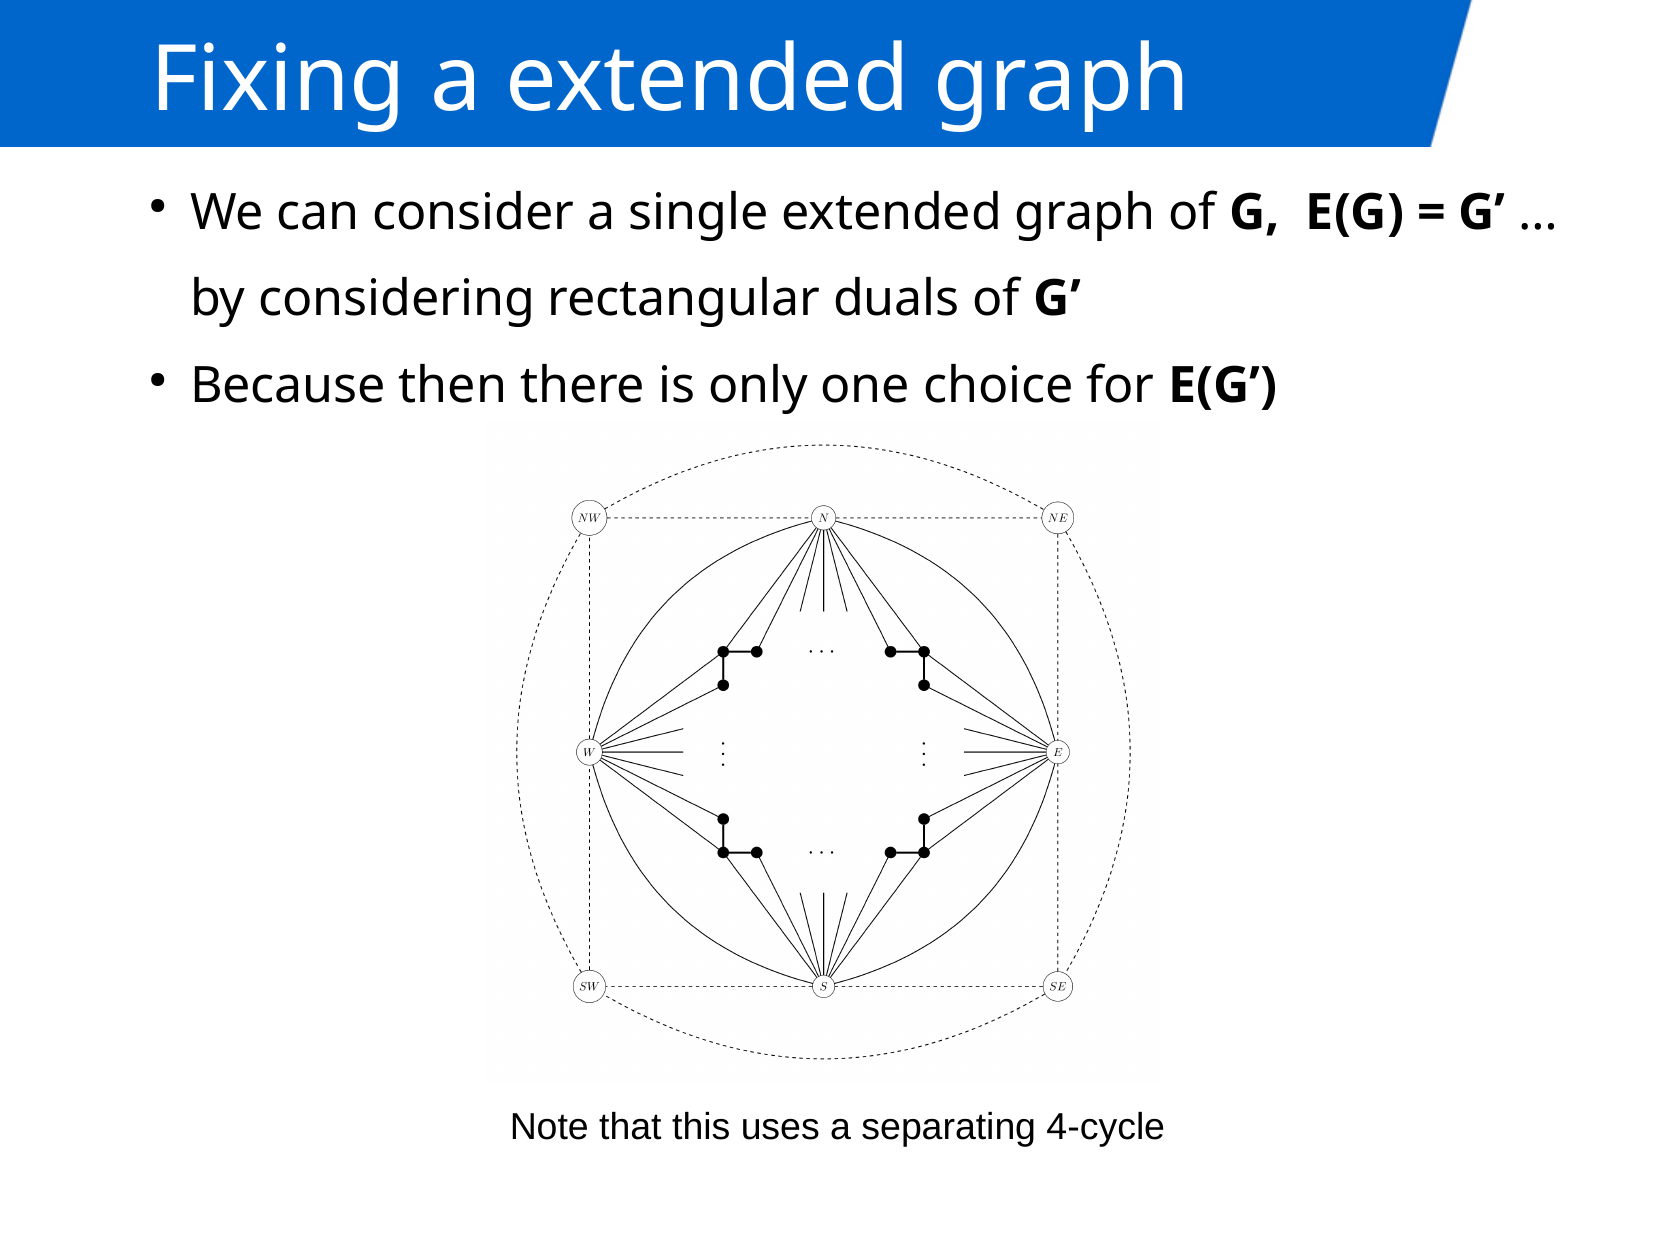

# Fixing a extended graph
We can consider a single extended graph of G, E(G) = G’ …
by considering rectangular duals of G’
Because then there is only one choice for E(G’)
Note that this uses a separating 4-cycle